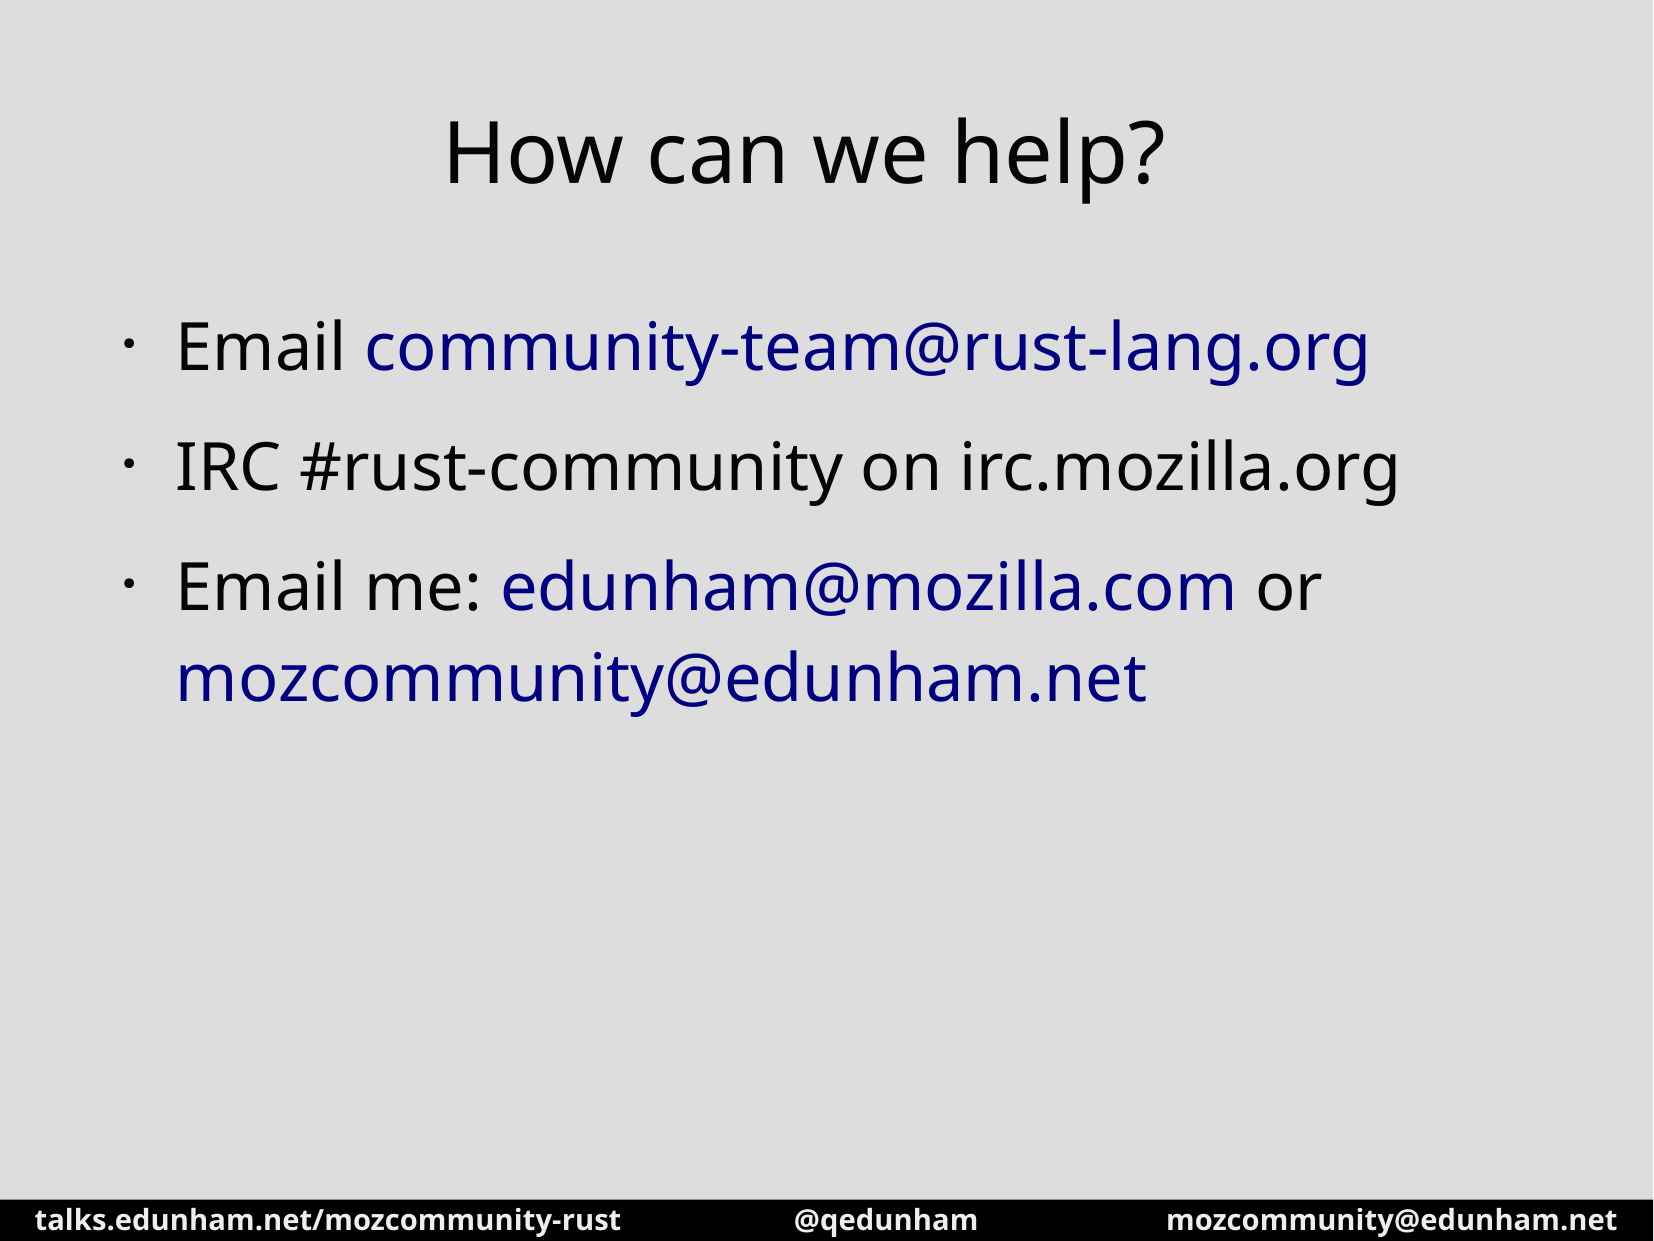

How can we help?
# Email community-team@rust-lang.org
IRC #rust-community on irc.mozilla.org
Email me: edunham@mozilla.com or mozcommunity@edunham.net